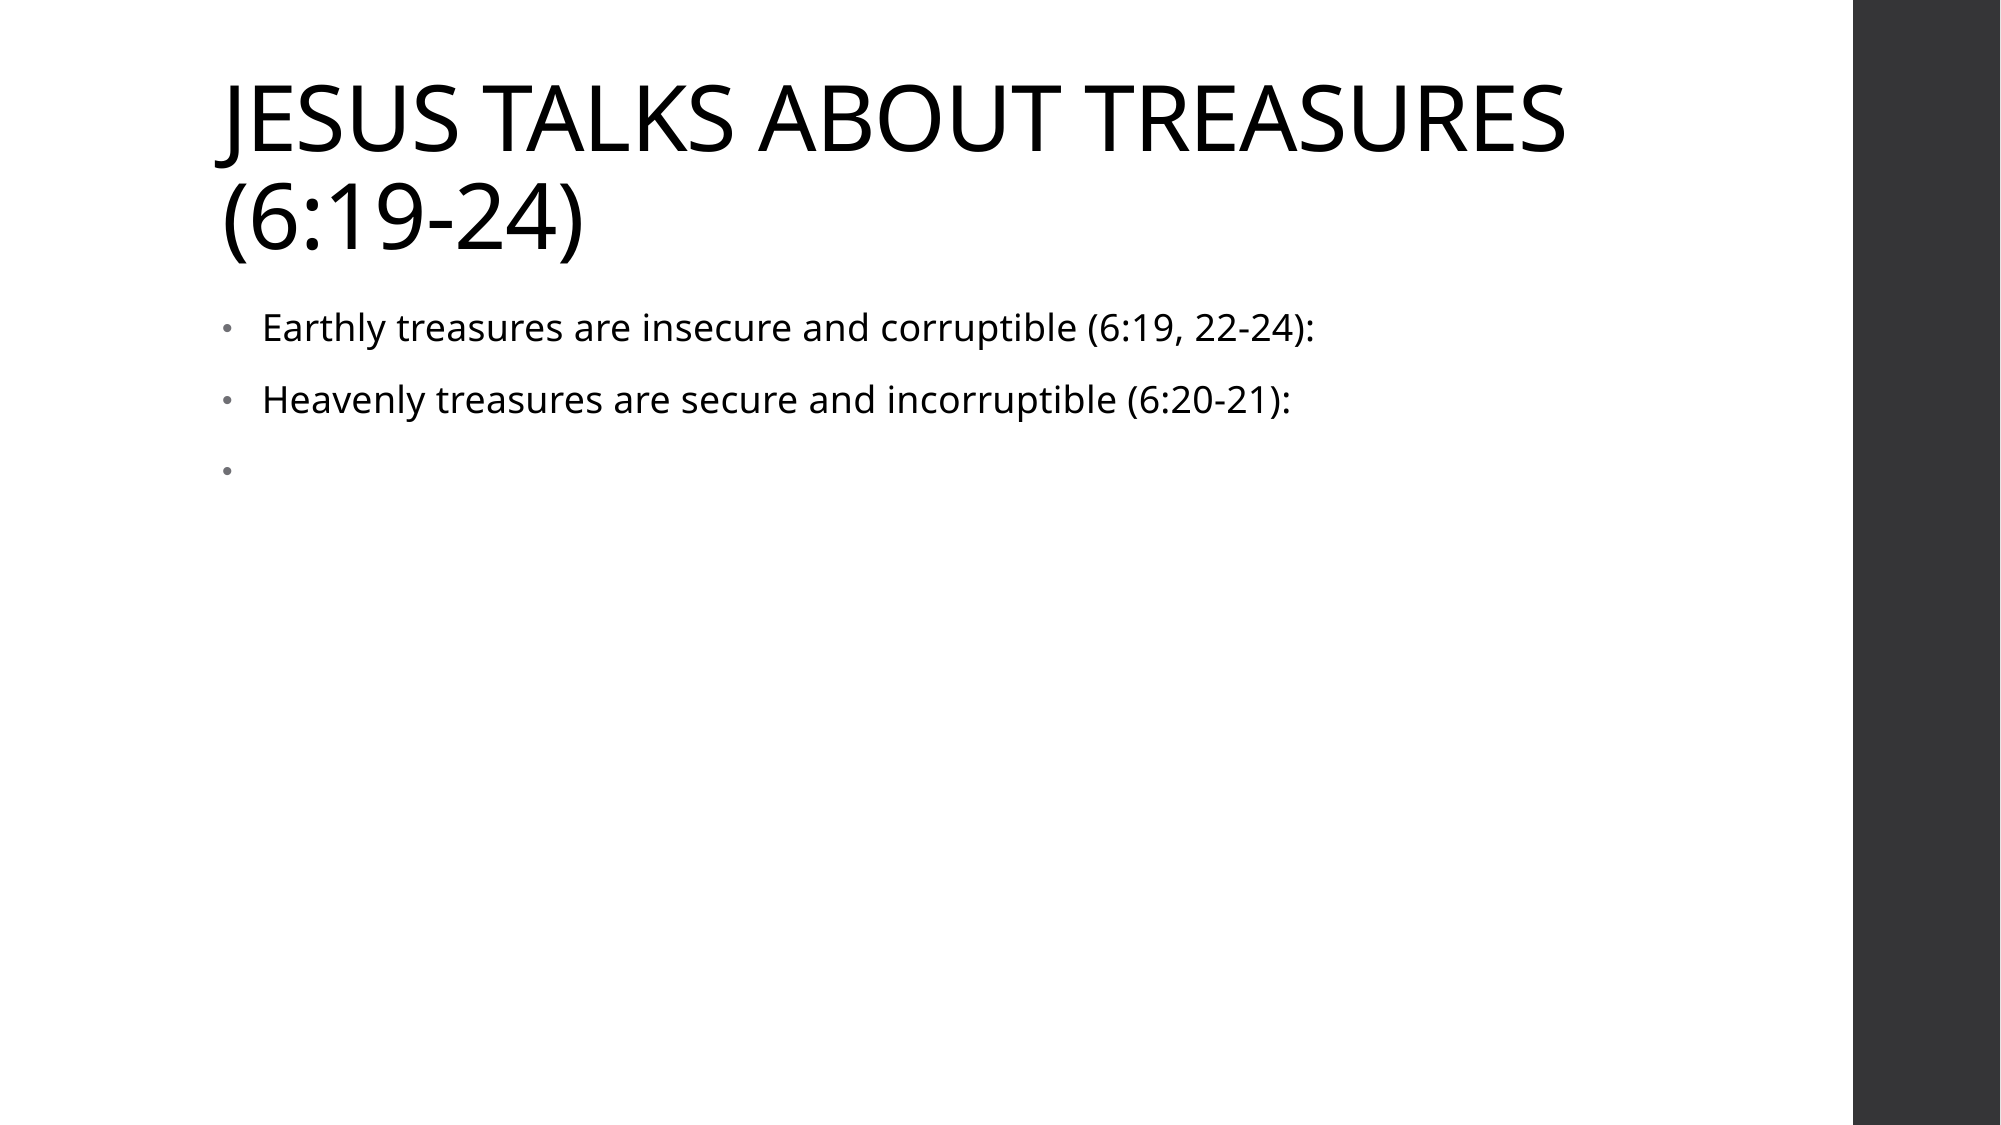

# JESUS TALKS ABOUT TREASURES (6:19-24)
 Earthly treasures are insecure and corruptible (6:19, 22-24):
 Heavenly treasures are secure and incorruptible (6:20-21):